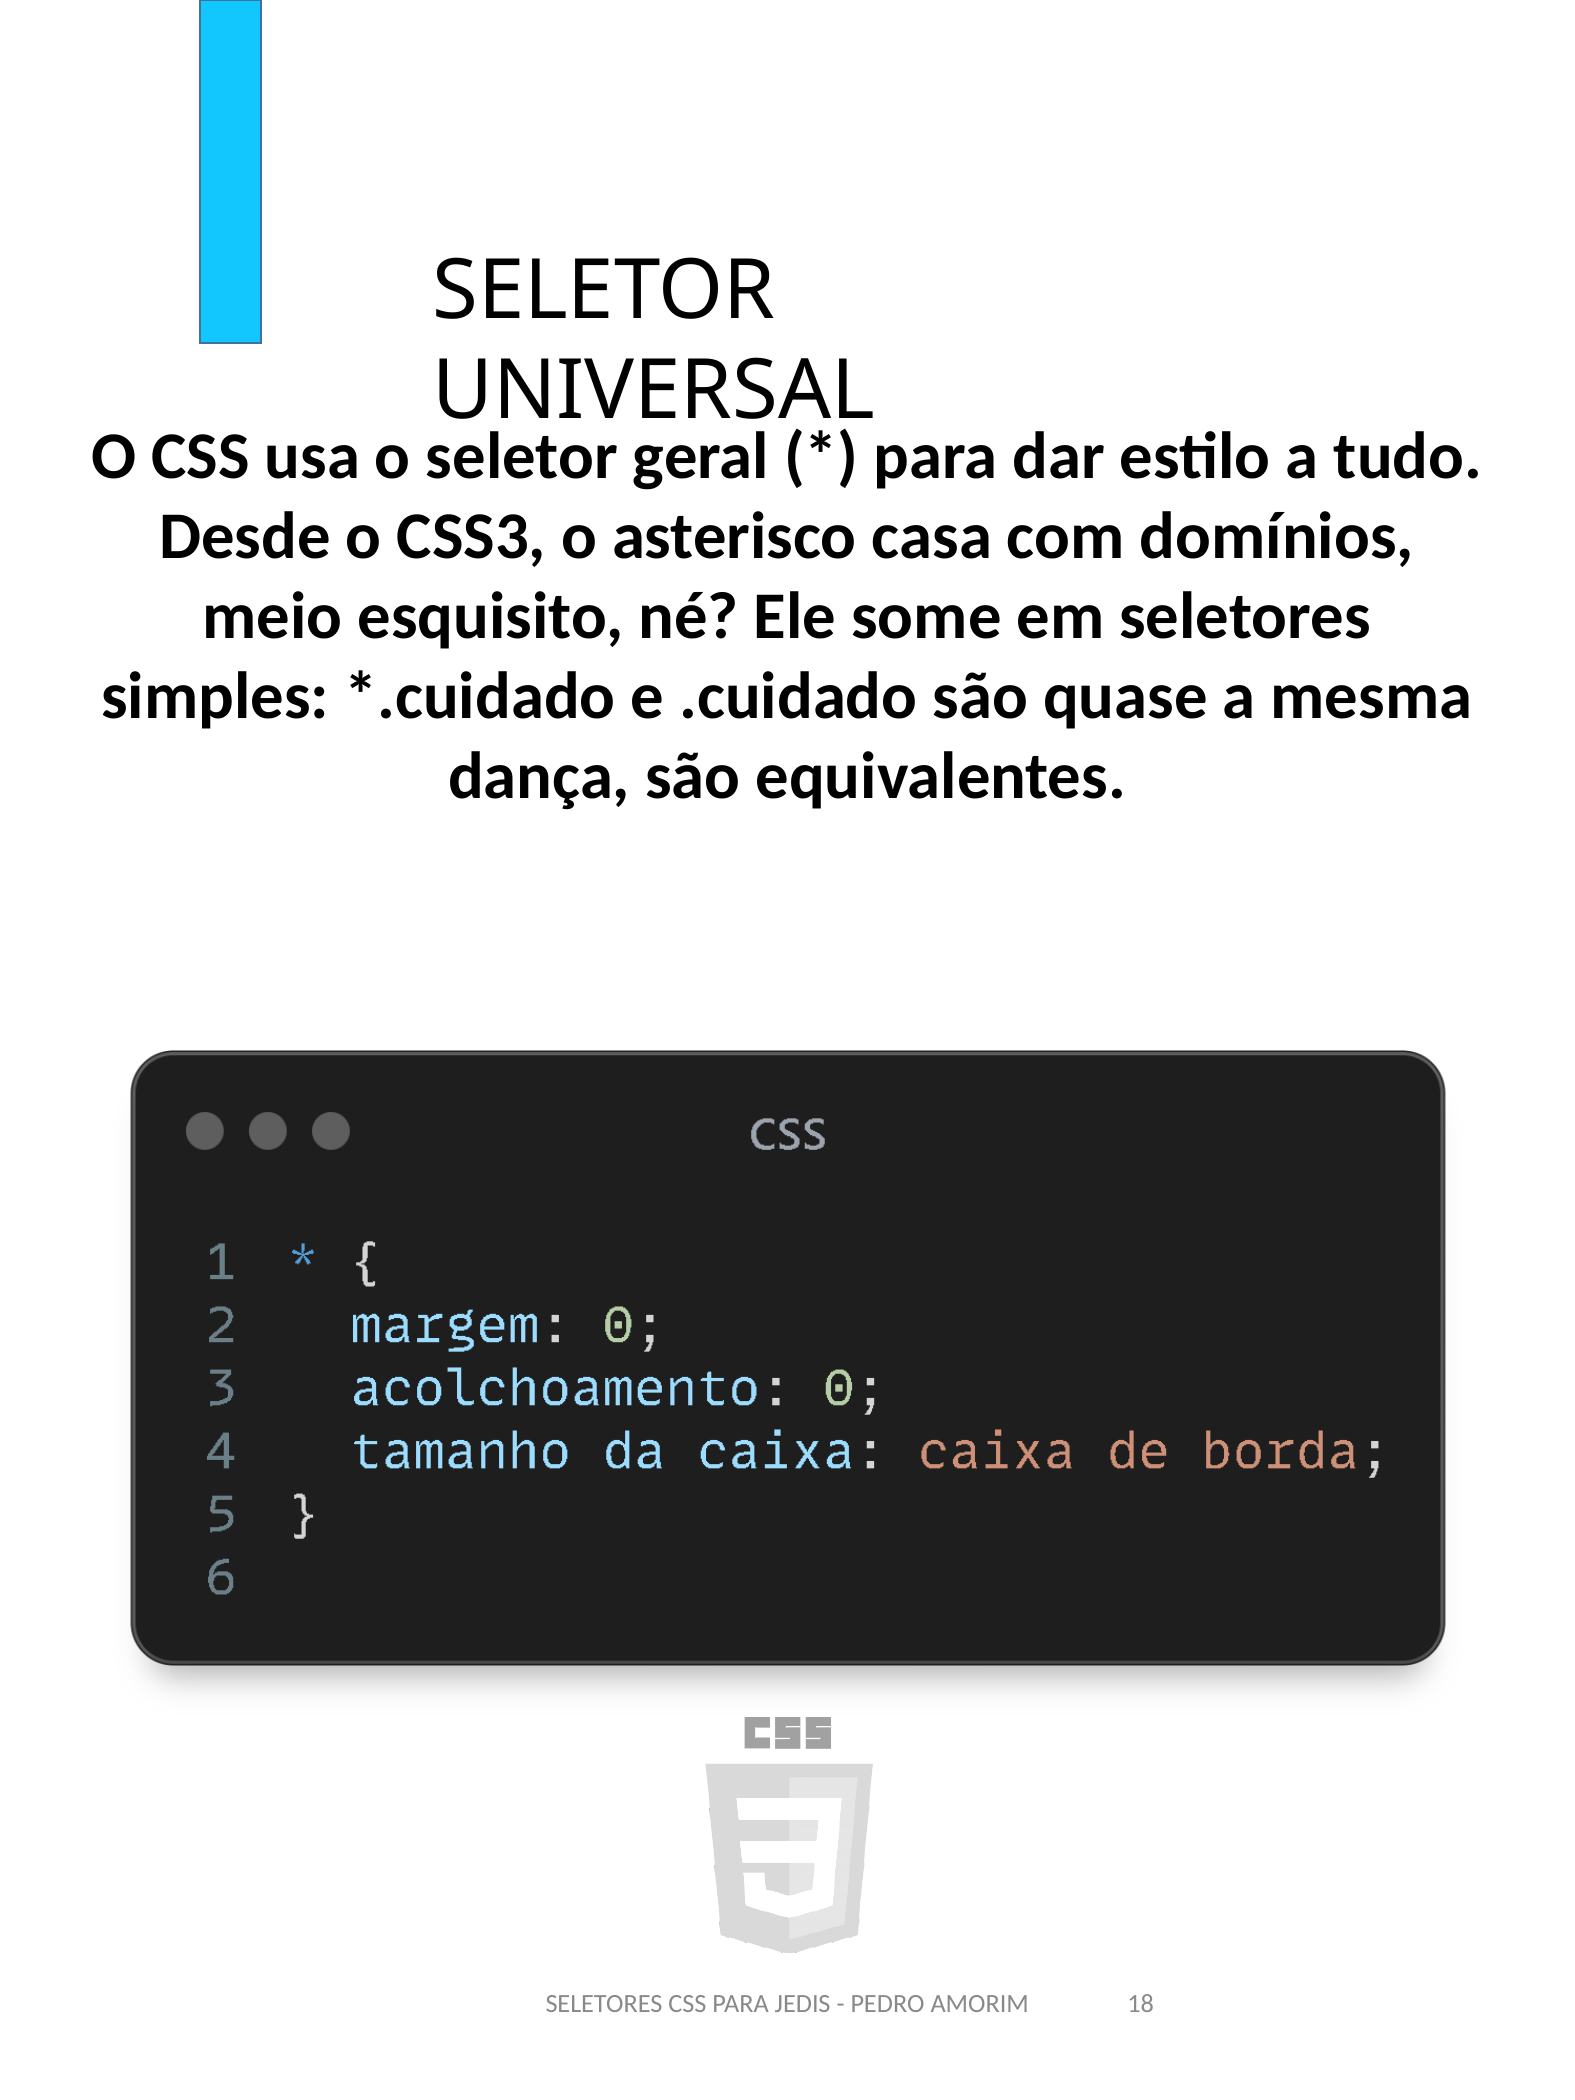

SELETOR UNIVERSAL
O CSS usa o seletor geral (*) para dar estilo a tudo. Desde o CSS3, o asterisco casa com domínios, meio esquisito, né? Ele some em seletores simples: *.cuidado e .cuidado são quase a mesma dança, são equivalentes.
SELETORES CSS PARA JEDIS - PEDRO AMORIM